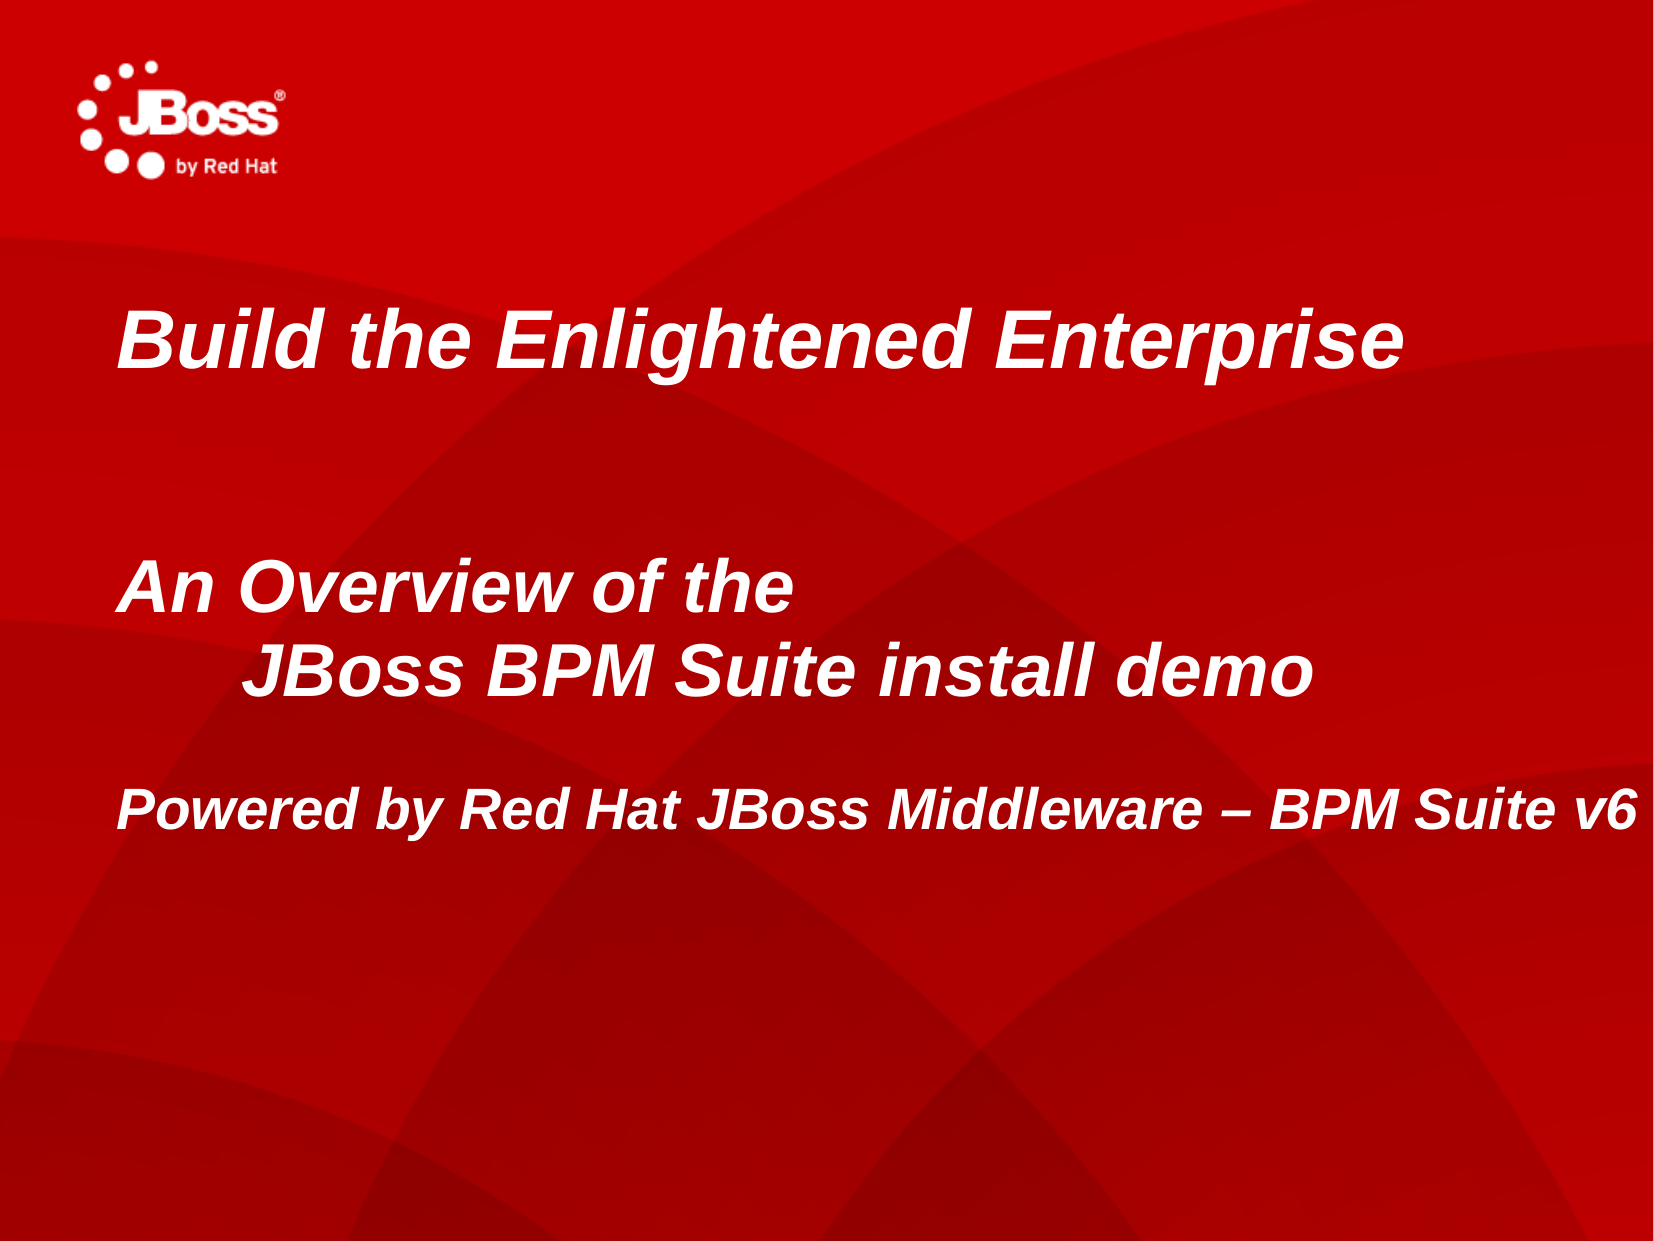

Build the Enlightened Enterprise
An Overview of the
 JBoss BPM Suite install demo
Powered by Red Hat JBoss Middleware – BPM Suite v6
TITLE SLIDE: HEADLINE
Presenter name
Title, Red Hat
Date